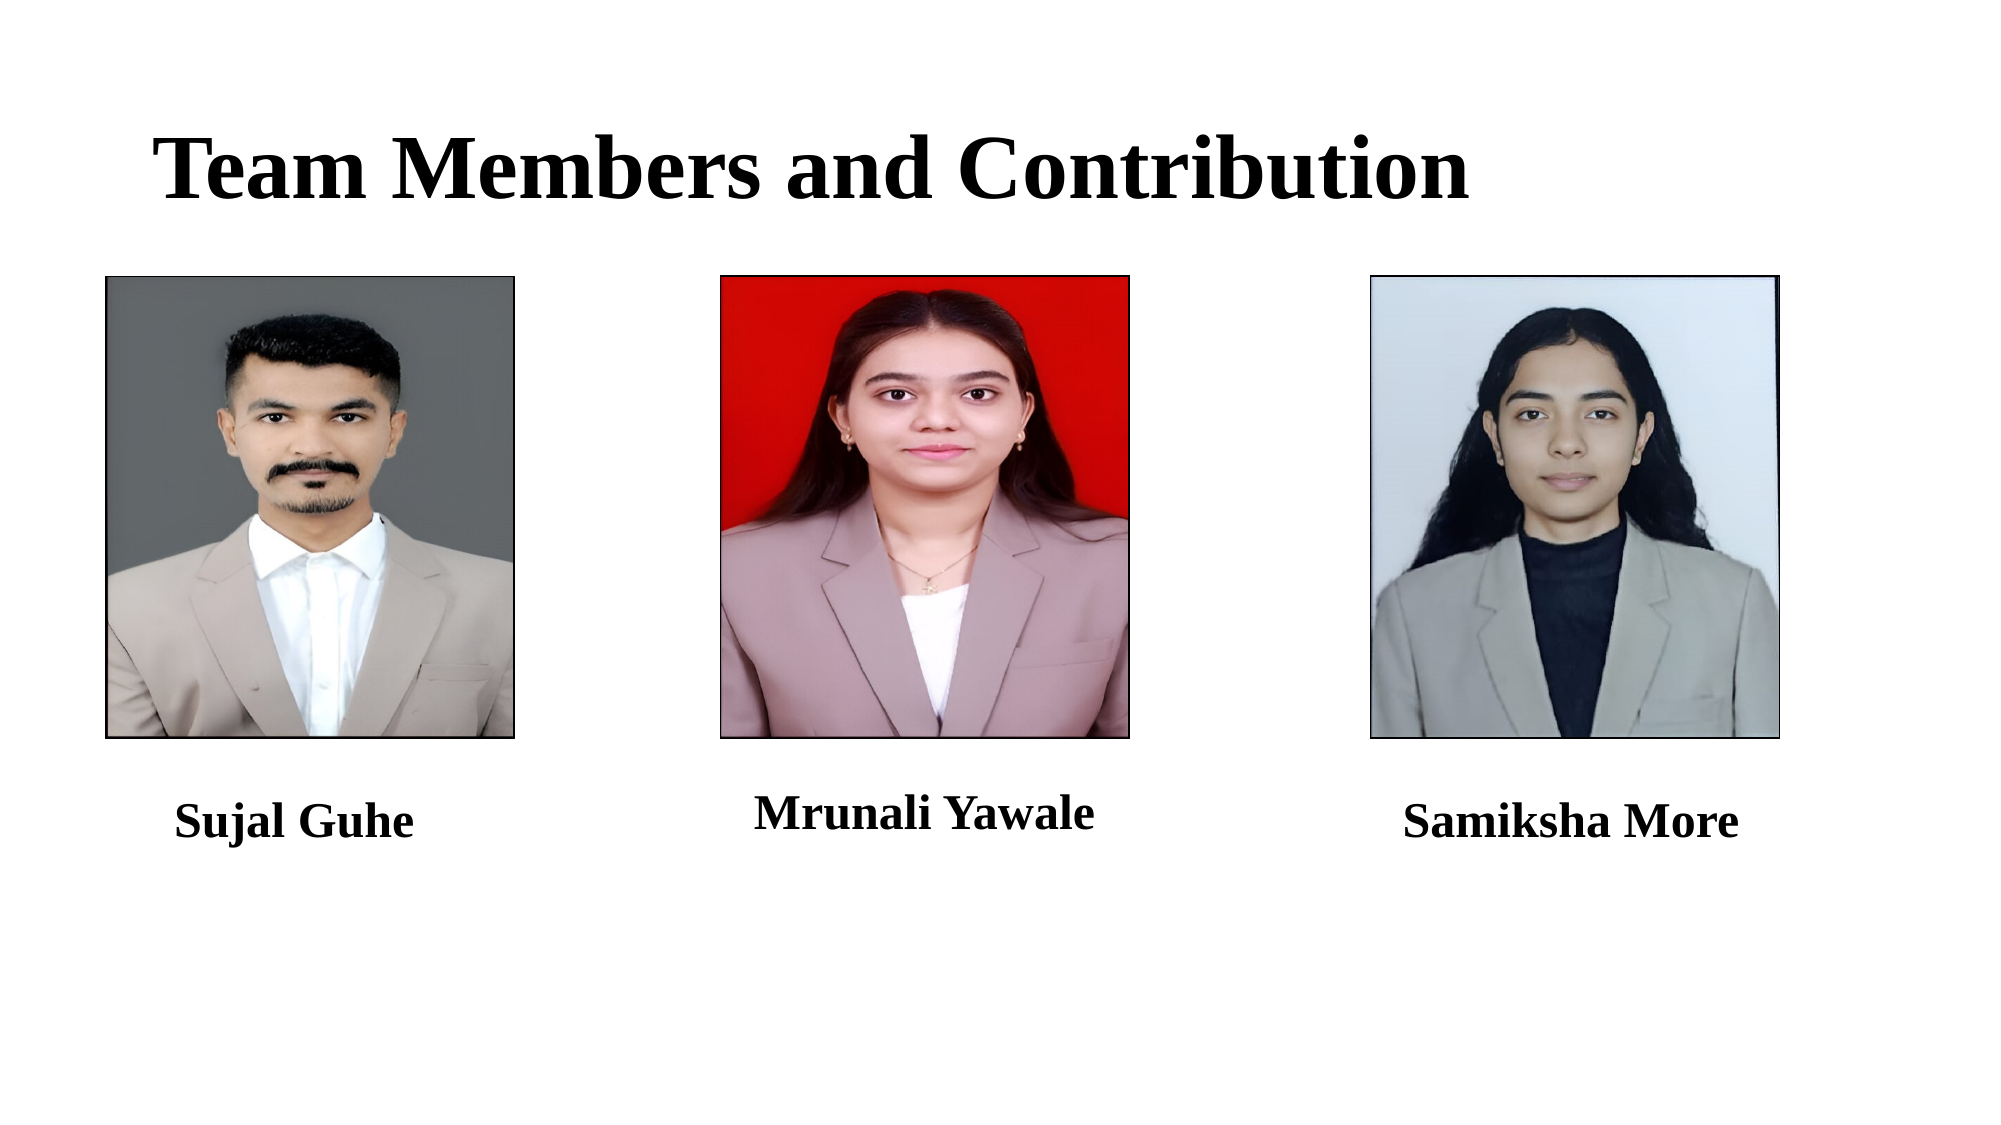

# Team Members and Contribution
Mrunali Yawale
Sujal Guhe
Samiksha More